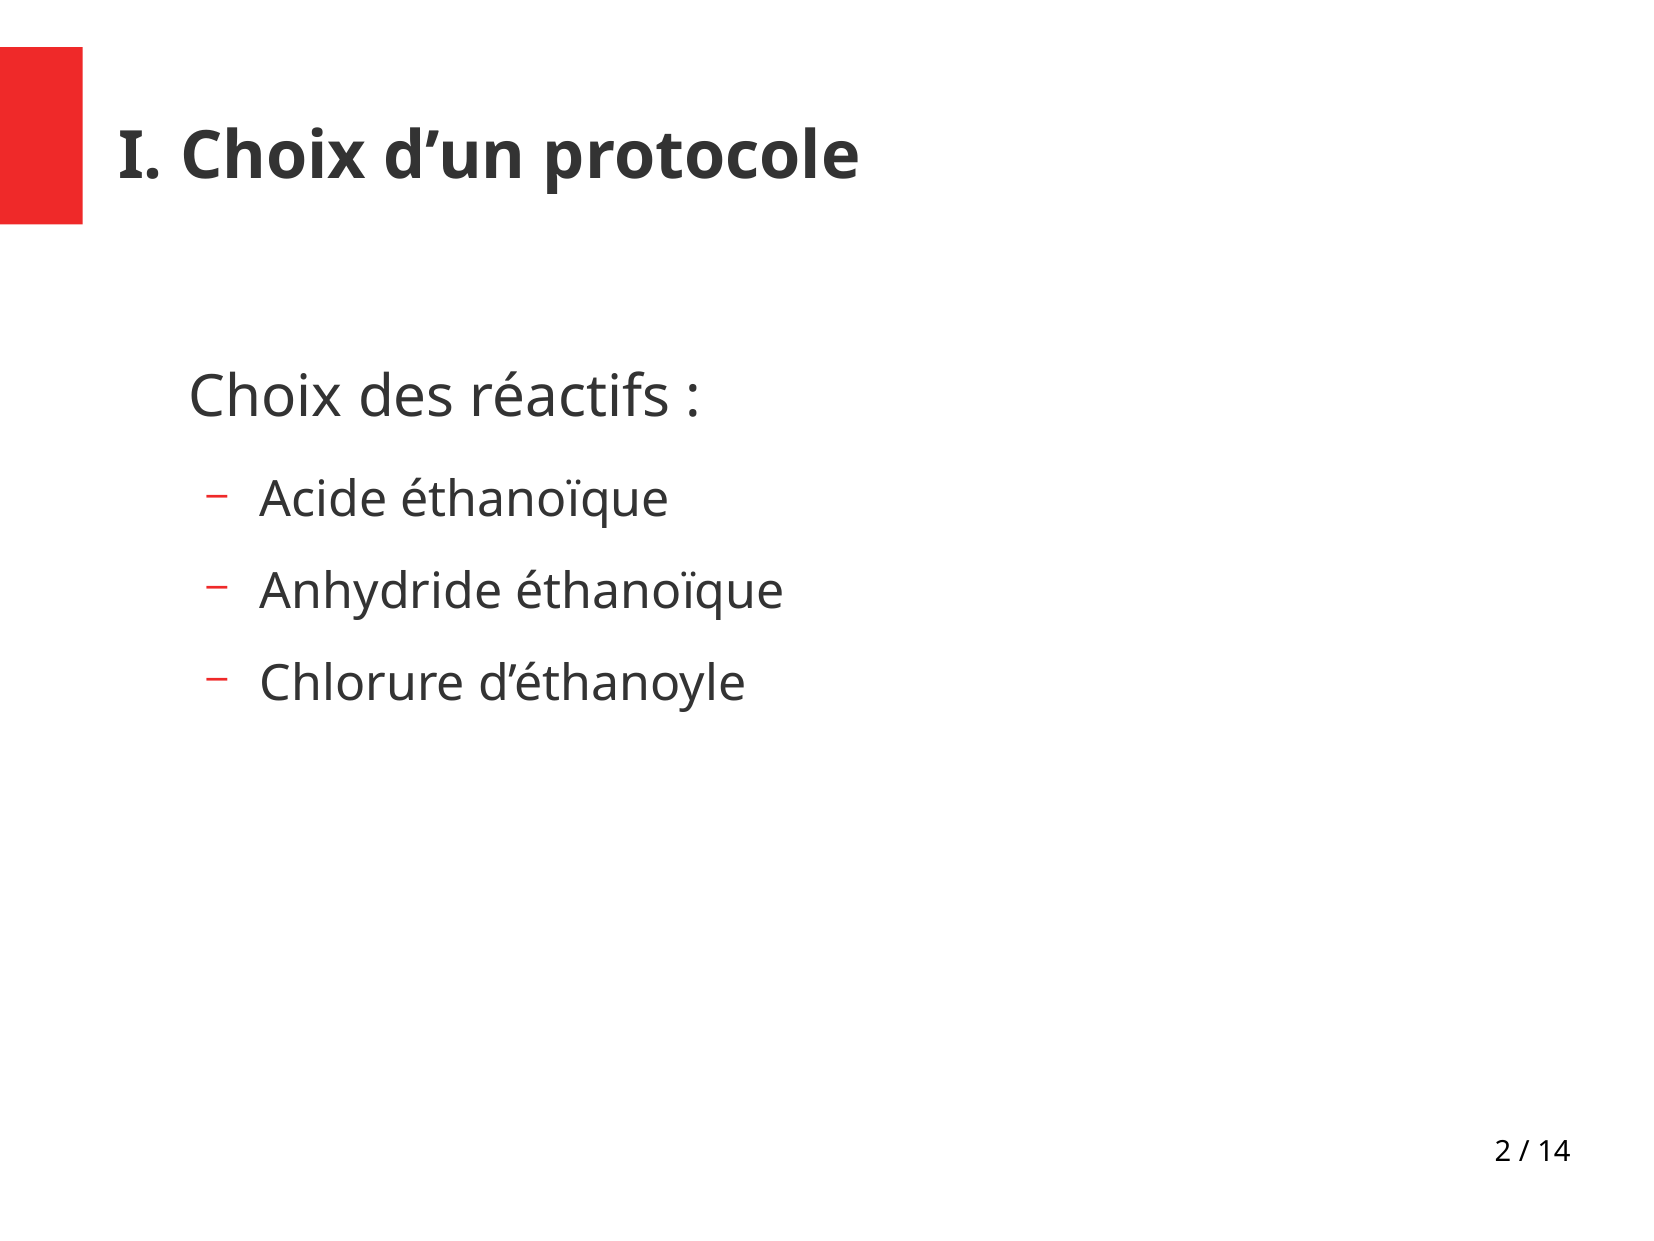

# I. Choix d’un protocole
Choix des réactifs :
Acide éthanoïque
Anhydride éthanoïque
Chlorure d’éthanoyle
2